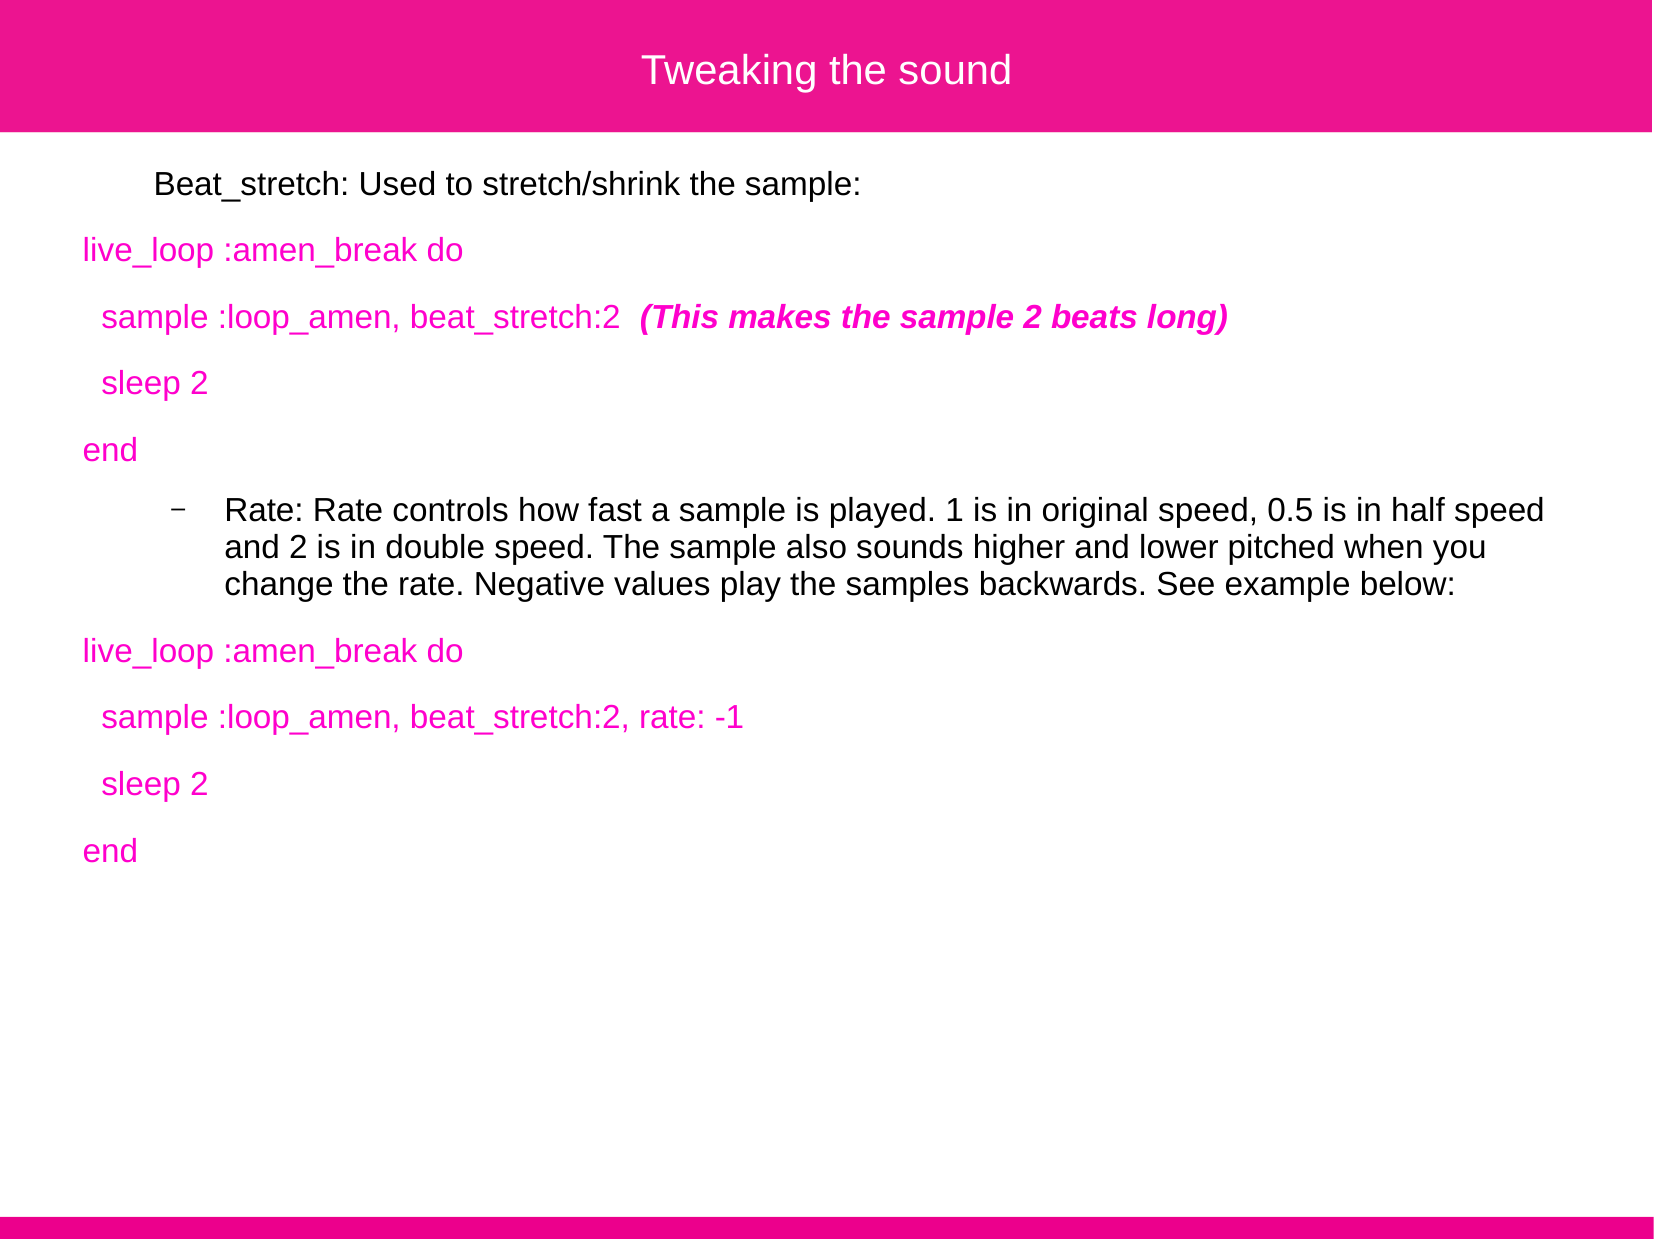

# Tweaking the sound
Beat_stretch: Used to stretch/shrink the sample:
live_loop :amen_break do
 sample :loop_amen, beat_stretch:2 (This makes the sample 2 beats long)
 sleep 2
end
Rate: Rate controls how fast a sample is played. 1 is in original speed, 0.5 is in half speed and 2 is in double speed. The sample also sounds higher and lower pitched when you change the rate. Negative values play the samples backwards. See example below:
live_loop :amen_break do
 sample :loop_amen, beat_stretch:2, rate: -1
 sleep 2
end